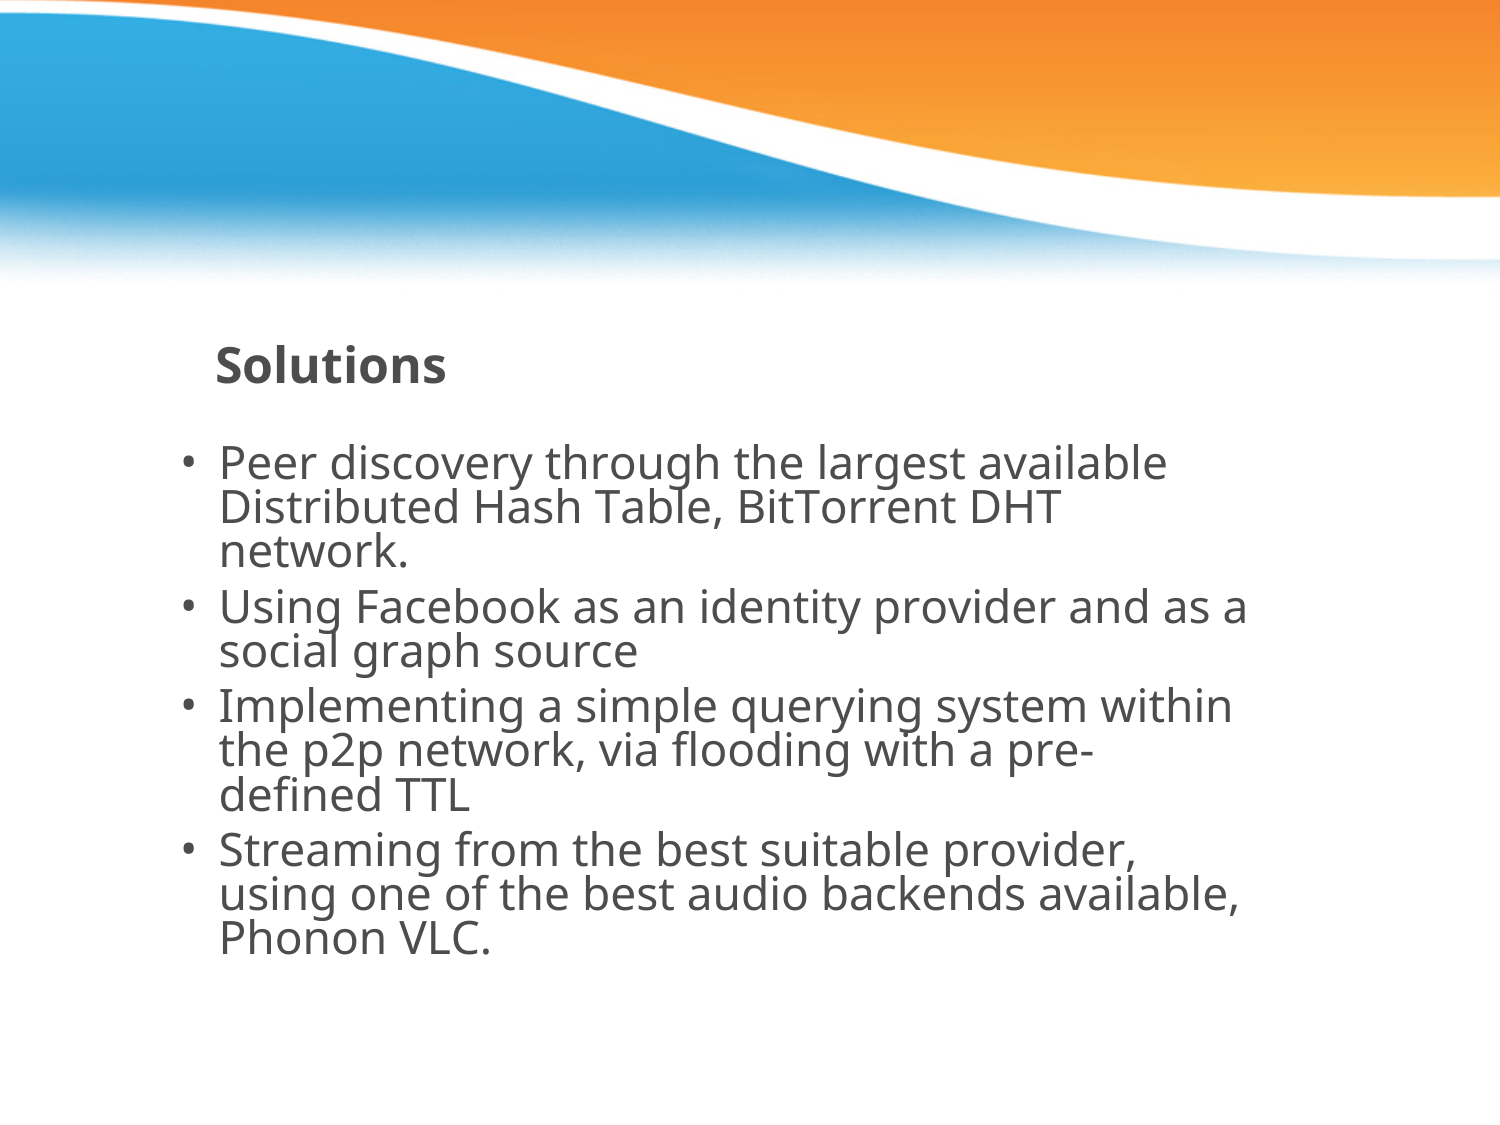

# Solutions
Peer discovery through the largest available Distributed Hash Table, BitTorrent DHT network.
Using Facebook as an identity provider and as a social graph source
Implementing a simple querying system within the p2p network, via flooding with a pre-defined TTL
Streaming from the best suitable provider, using one of the best audio backends available, Phonon VLC.